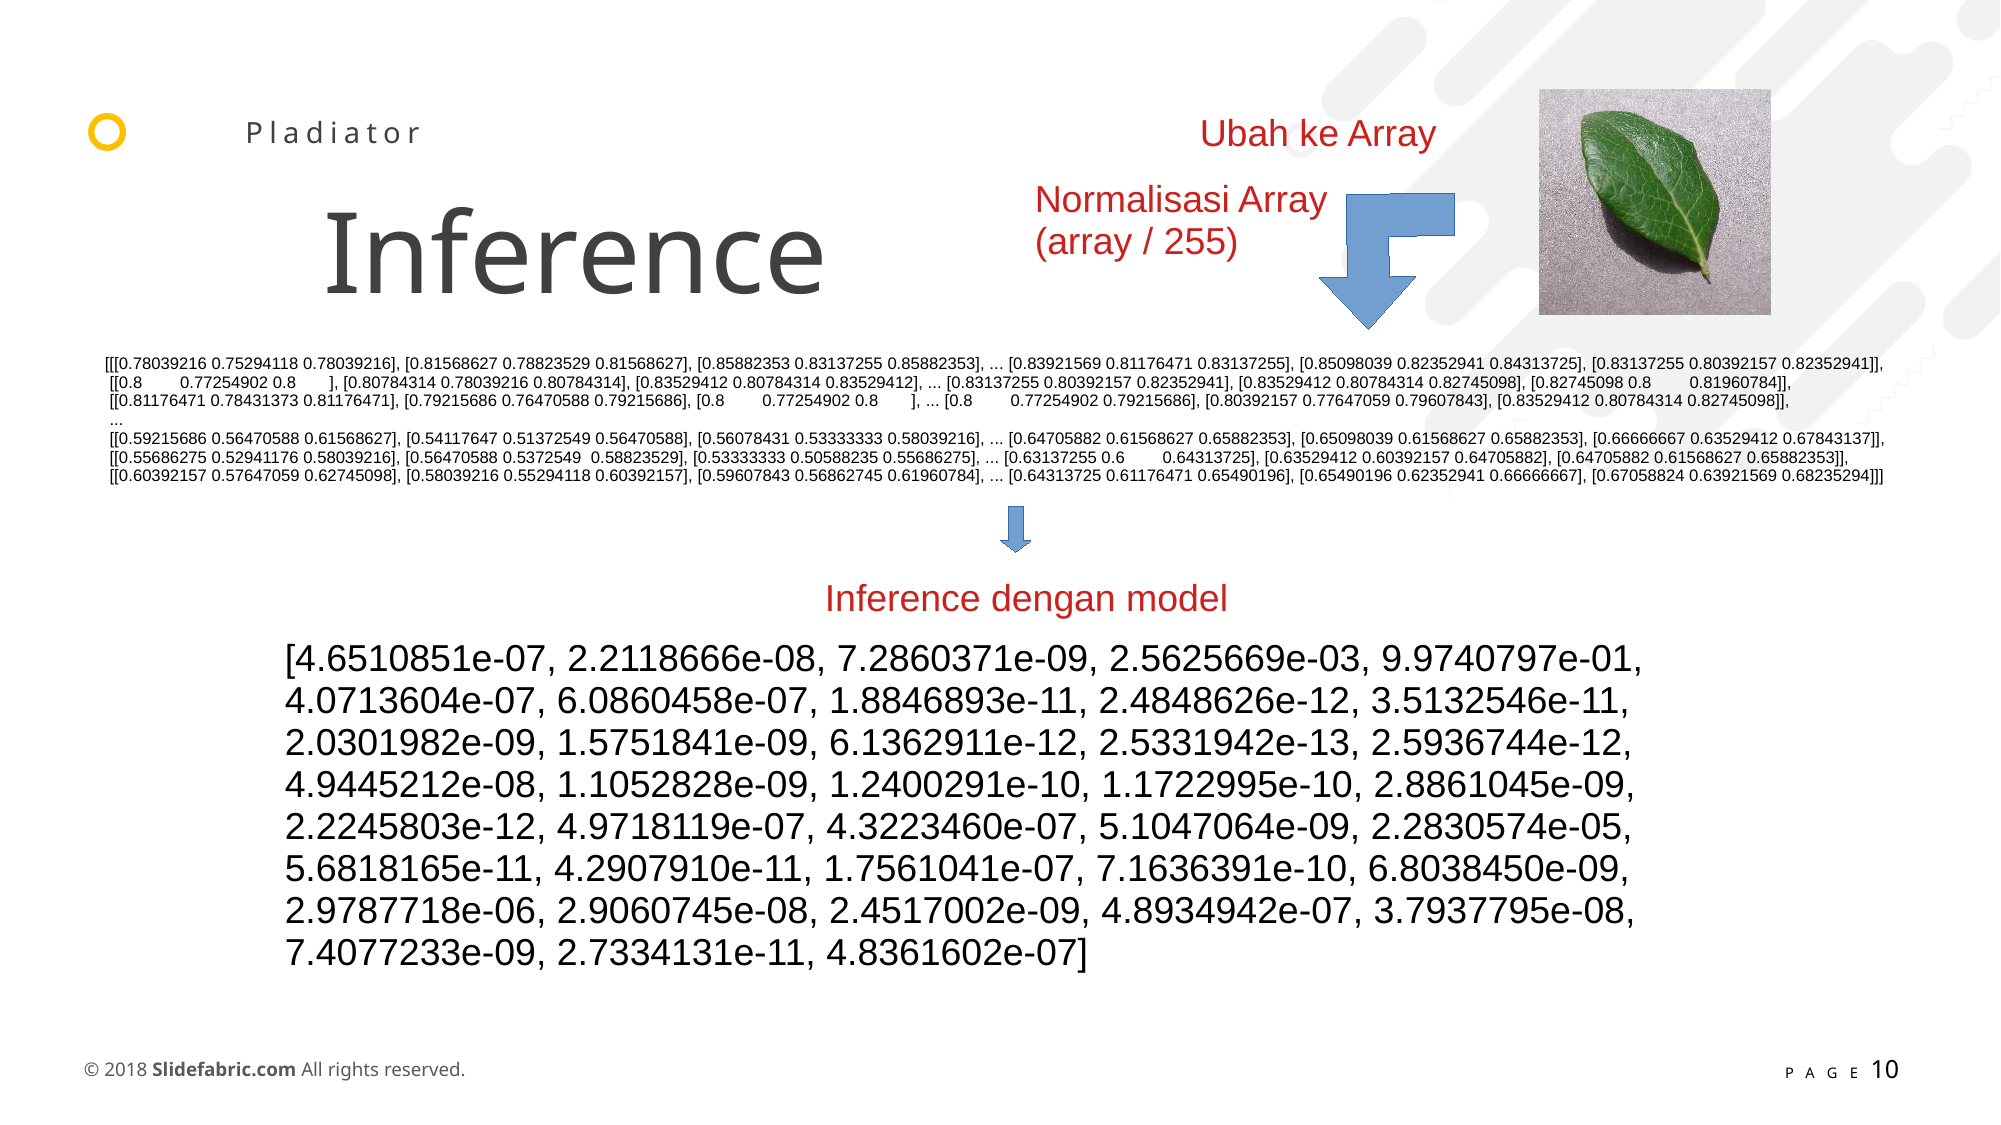

Ubah ke Array
Pladiator
Normalisasi Array
(array / 255)
Inference
[[[0.78039216 0.75294118 0.78039216], [0.81568627 0.78823529 0.81568627], [0.85882353 0.83137255 0.85882353], ... [0.83921569 0.81176471 0.83137255], [0.85098039 0.82352941 0.84313725], [0.83137255 0.80392157 0.82352941]],
 [[0.8 0.77254902 0.8 ], [0.80784314 0.78039216 0.80784314], [0.83529412 0.80784314 0.83529412], ... [0.83137255 0.80392157 0.82352941], [0.83529412 0.80784314 0.82745098], [0.82745098 0.8 0.81960784]],
 [[0.81176471 0.78431373 0.81176471], [0.79215686 0.76470588 0.79215686], [0.8 0.77254902 0.8 ], ... [0.8 0.77254902 0.79215686], [0.80392157 0.77647059 0.79607843], [0.83529412 0.80784314 0.82745098]],
 ...
 [[0.59215686 0.56470588 0.61568627], [0.54117647 0.51372549 0.56470588], [0.56078431 0.53333333 0.58039216], ... [0.64705882 0.61568627 0.65882353], [0.65098039 0.61568627 0.65882353], [0.66666667 0.63529412 0.67843137]],
 [[0.55686275 0.52941176 0.58039216], [0.56470588 0.5372549 0.58823529], [0.53333333 0.50588235 0.55686275], ... [0.63137255 0.6 0.64313725], [0.63529412 0.60392157 0.64705882], [0.64705882 0.61568627 0.65882353]],
 [[0.60392157 0.57647059 0.62745098], [0.58039216 0.55294118 0.60392157], [0.59607843 0.56862745 0.61960784], ... [0.64313725 0.61176471 0.65490196], [0.65490196 0.62352941 0.66666667], [0.67058824 0.63921569 0.68235294]]]
Inference dengan model
[4.6510851e-07, 2.2118666e-08, 7.2860371e-09, 2.5625669e-03, 9.9740797e-01, 4.0713604e-07, 6.0860458e-07, 1.8846893e-11, 2.4848626e-12, 3.5132546e-11, 2.0301982e-09, 1.5751841e-09, 6.1362911e-12, 2.5331942e-13, 2.5936744e-12, 4.9445212e-08, 1.1052828e-09, 1.2400291e-10, 1.1722995e-10, 2.8861045e-09, 2.2245803e-12, 4.9718119e-07, 4.3223460e-07, 5.1047064e-09, 2.2830574e-05, 5.6818165e-11, 4.2907910e-11, 1.7561041e-07, 7.1636391e-10, 6.8038450e-09, 2.9787718e-06, 2.9060745e-08, 2.4517002e-09, 4.8934942e-07, 3.7937795e-08, 7.4077233e-09, 2.7334131e-11, 4.8361602e-07]